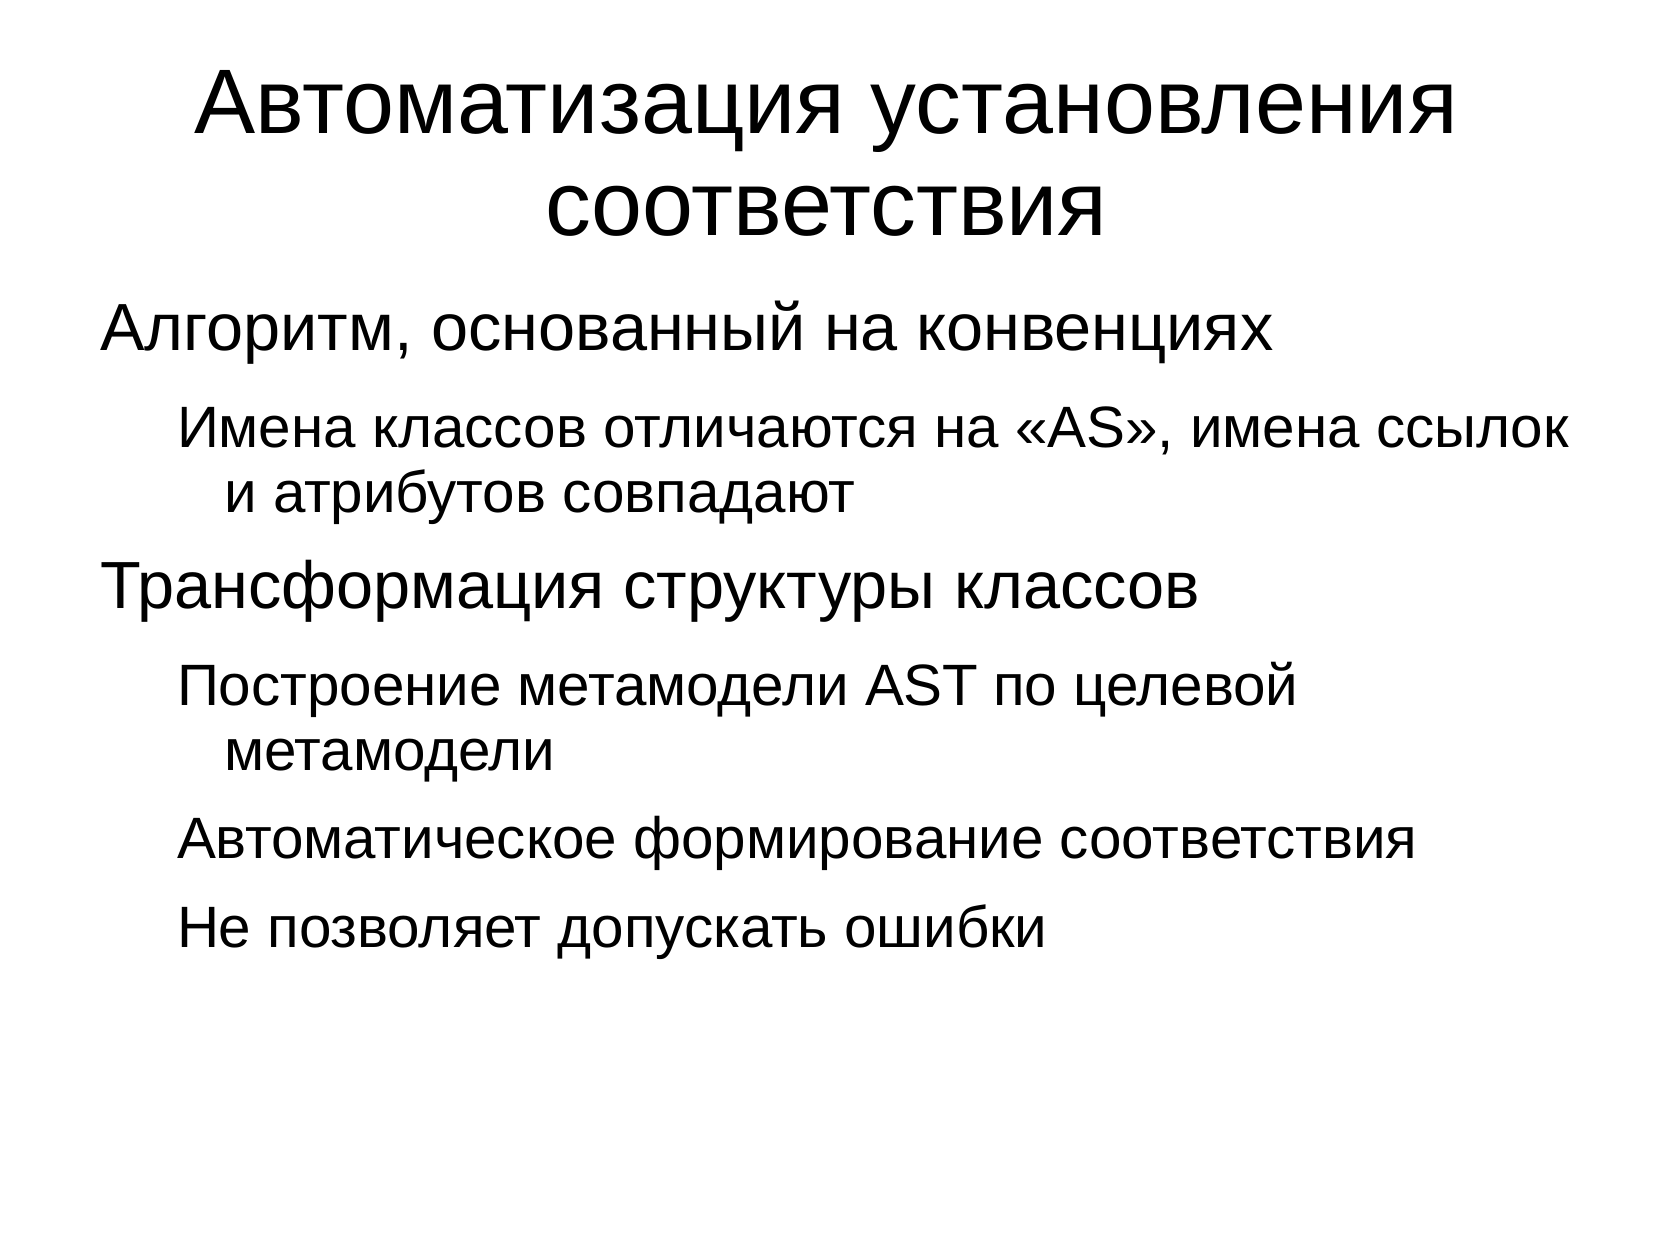

# Автоматизация установления соответствия
Алгоритм, основанный на конвенциях
Имена классов отличаются на «AS», имена ссылок и атрибутов совпадают
Трансформация структуры классов
Построение метамодели AST по целевой метамодели
Автоматическое формирование соответствия
Не позволяет допускать ошибки